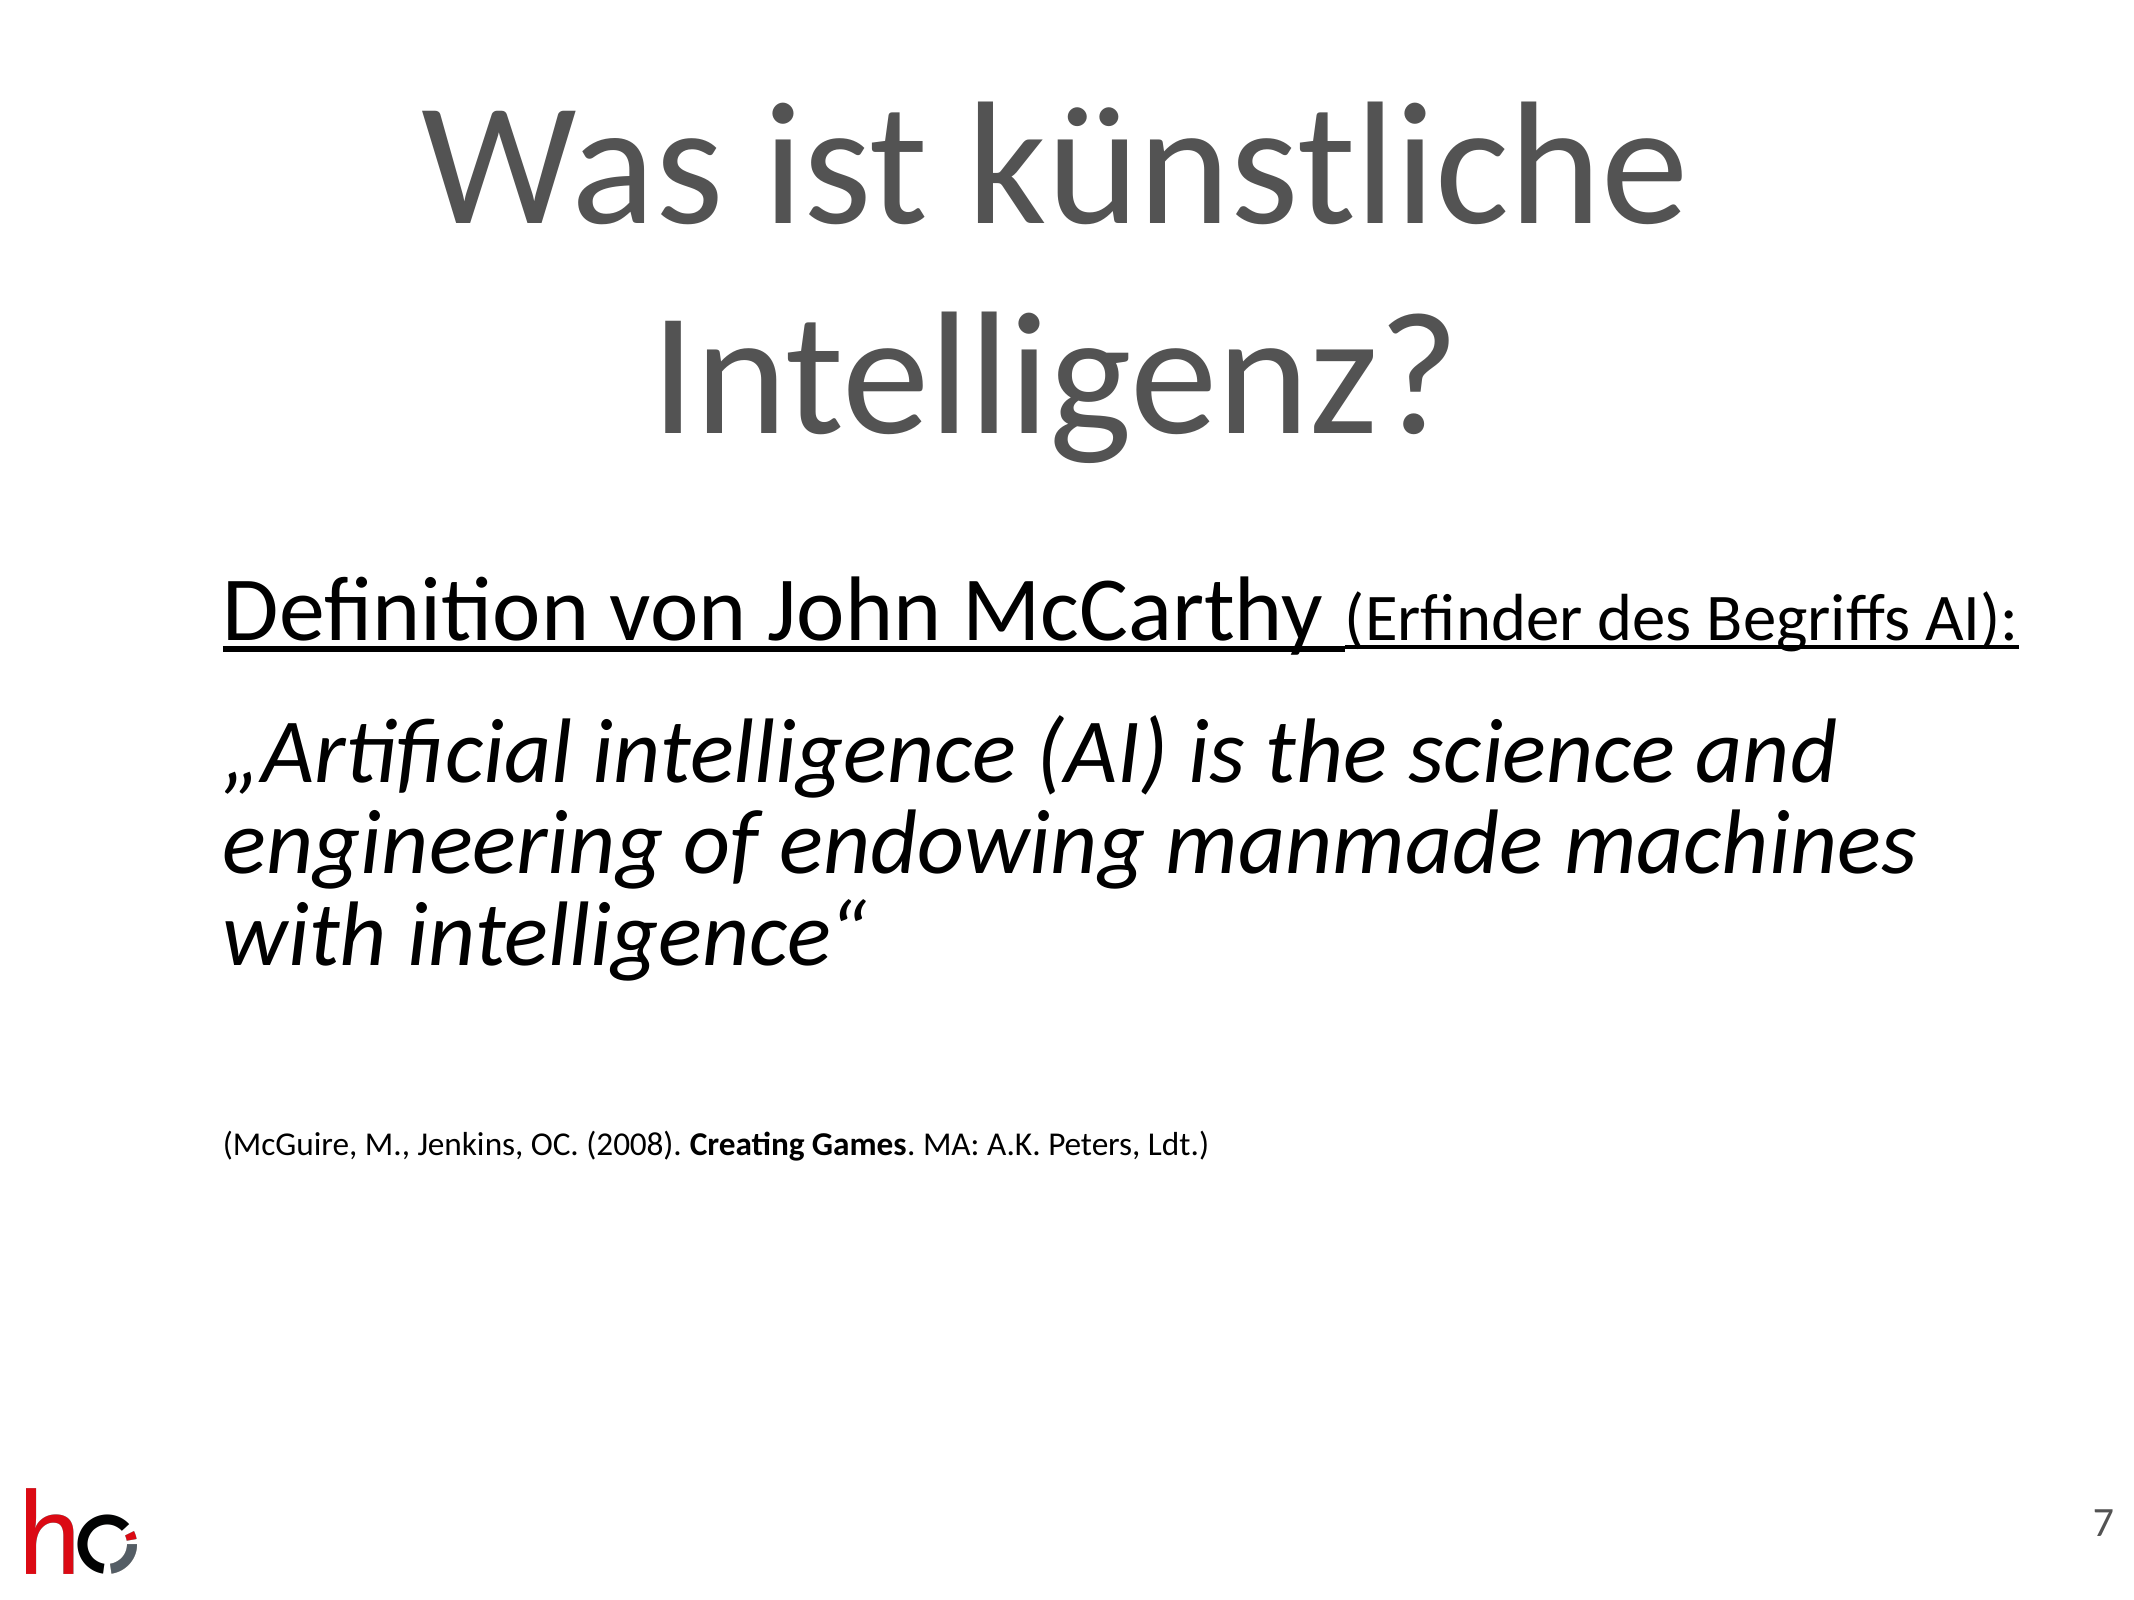

# Was ist künstliche Intelligenz?
Definition von John McCarthy (Erfinder des Begriffs AI):
„Artificial intelligence (AI) is the science and engineering of endowing manmade machines with intelligence“
(McGuire, M., Jenkins, OC. (2008). Creating Games. MA: A.K. Peters, Ldt.)